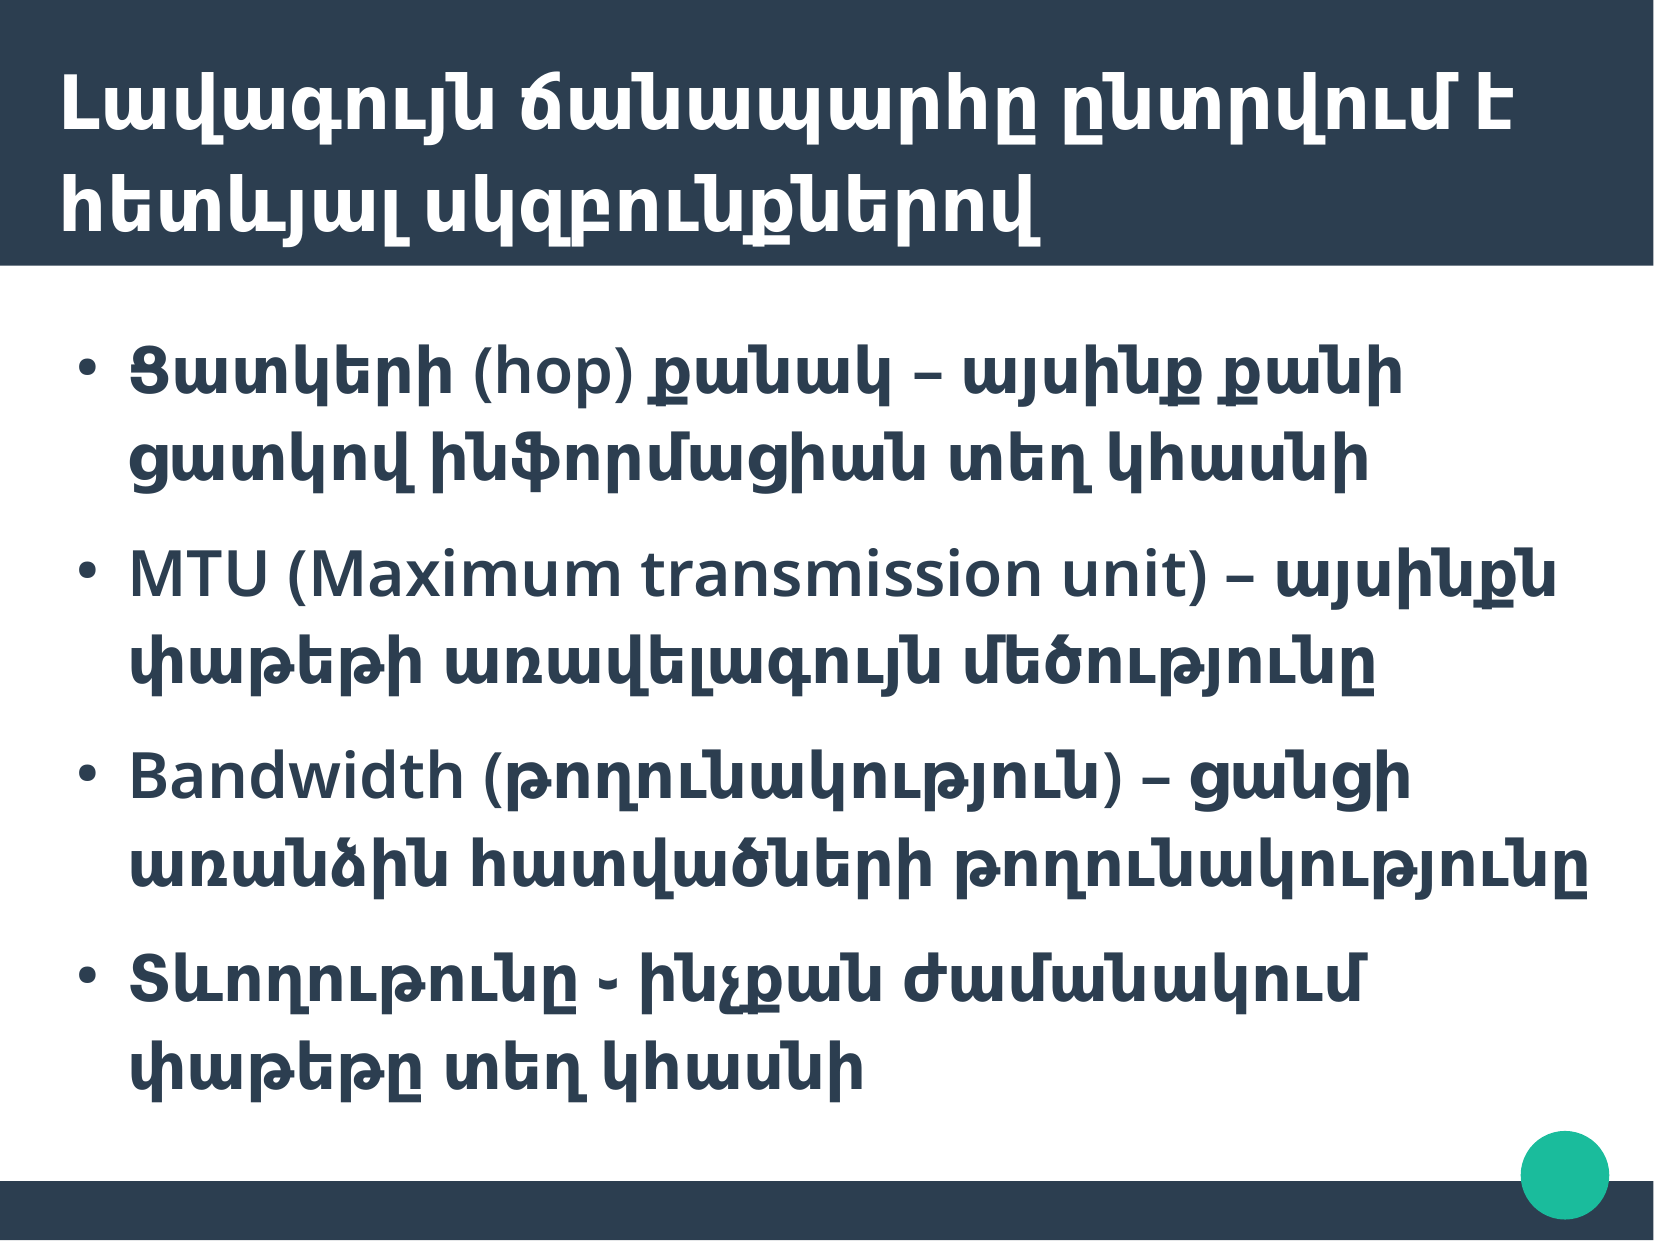

# Լավագույն ճանապարհը ընտրվում է հետևյալ սկզբունքներով
Ցատկերի (hop) քանակ – այսինք քանի ցատկով ինֆորմացիան տեղ կհասնի
MTU (Maximum transmission unit) – այսինքն փաթեթի առավելագույն մեծությունը
Bandwidth (թողունակություն) – ցանցի առանձին հատվածների թողունակությունը
Տևողութունը ֊ ինչքան ժամանակում փաթեթը տեղ կհասնի